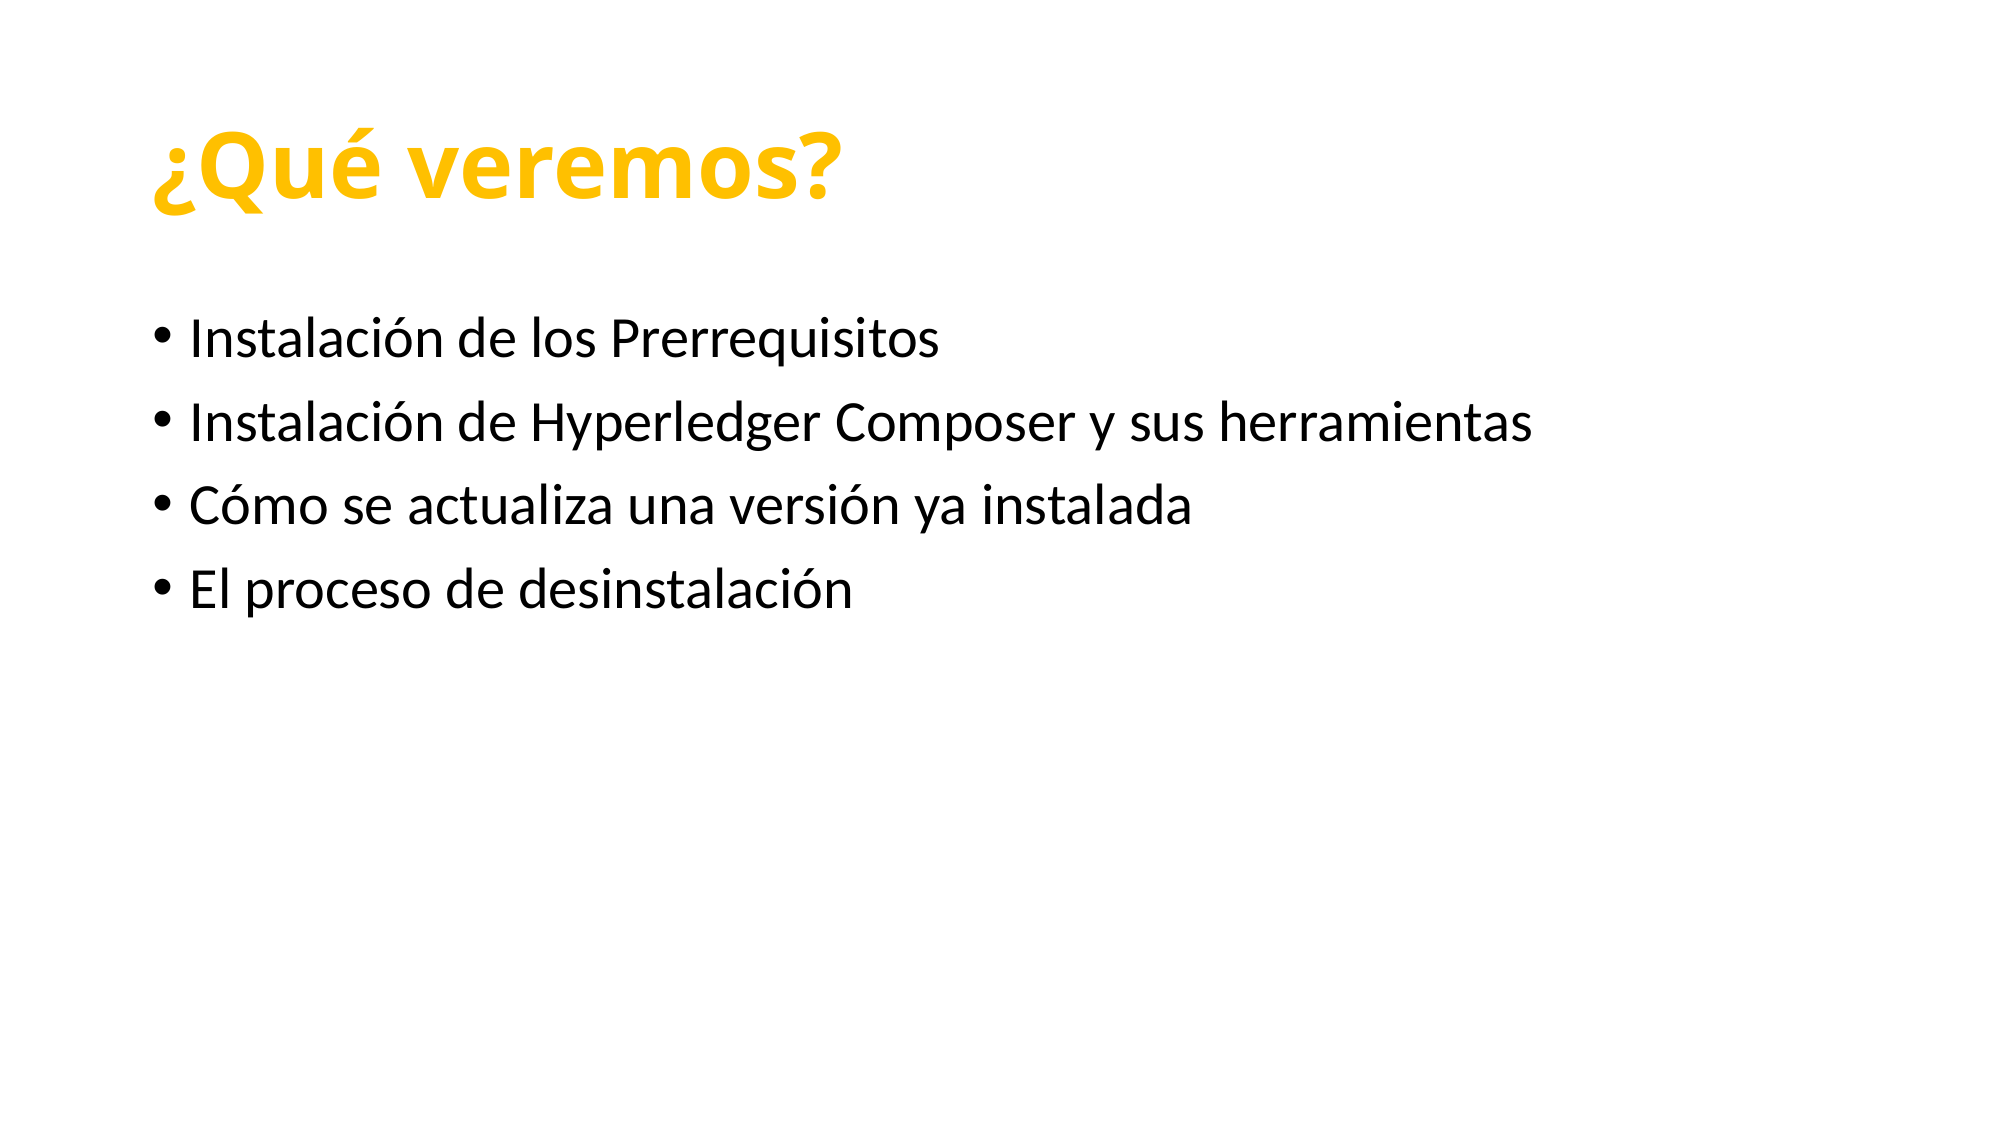

# ¿Qué veremos?
Instalación de los Prerrequisitos
Instalación de Hyperledger Composer y sus herramientas
Cómo se actualiza una versión ya instalada
El proceso de desinstalación